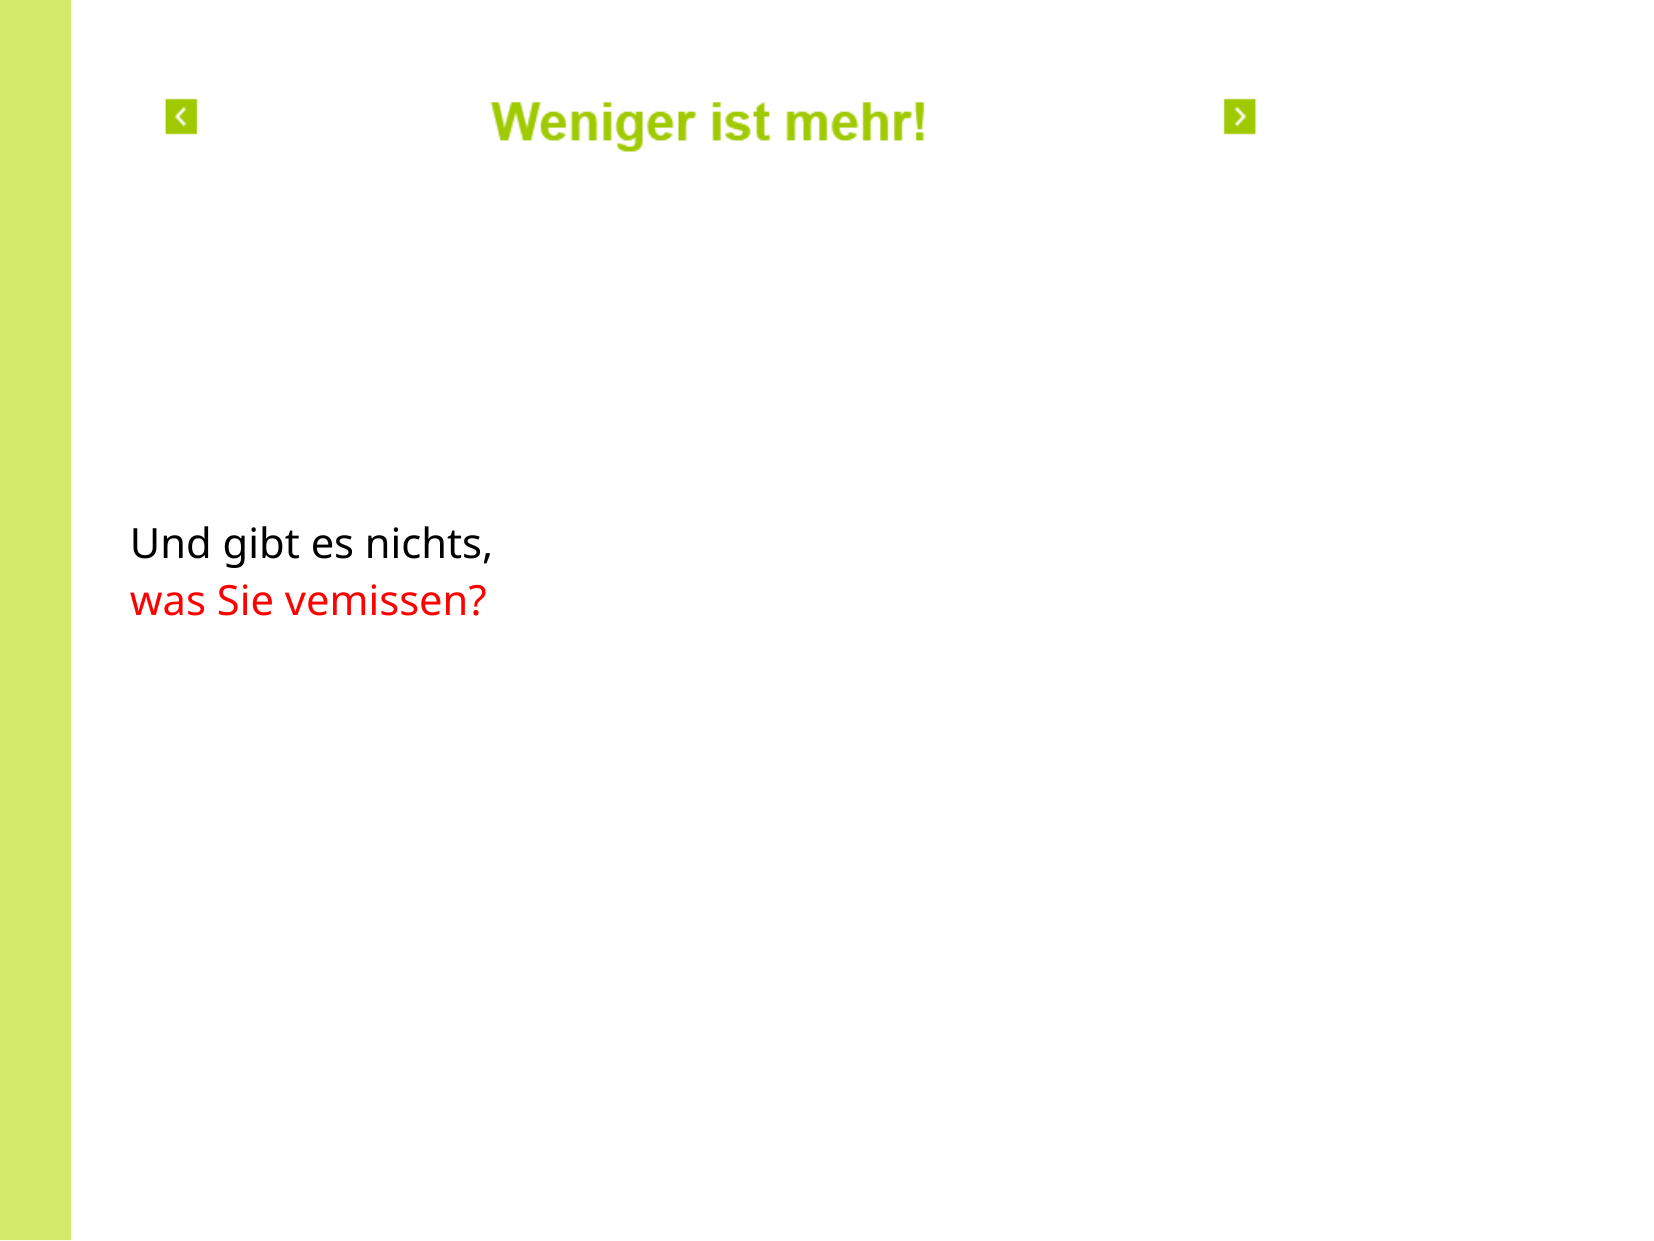

# Und gibt es nichts, was Sie vemissen?